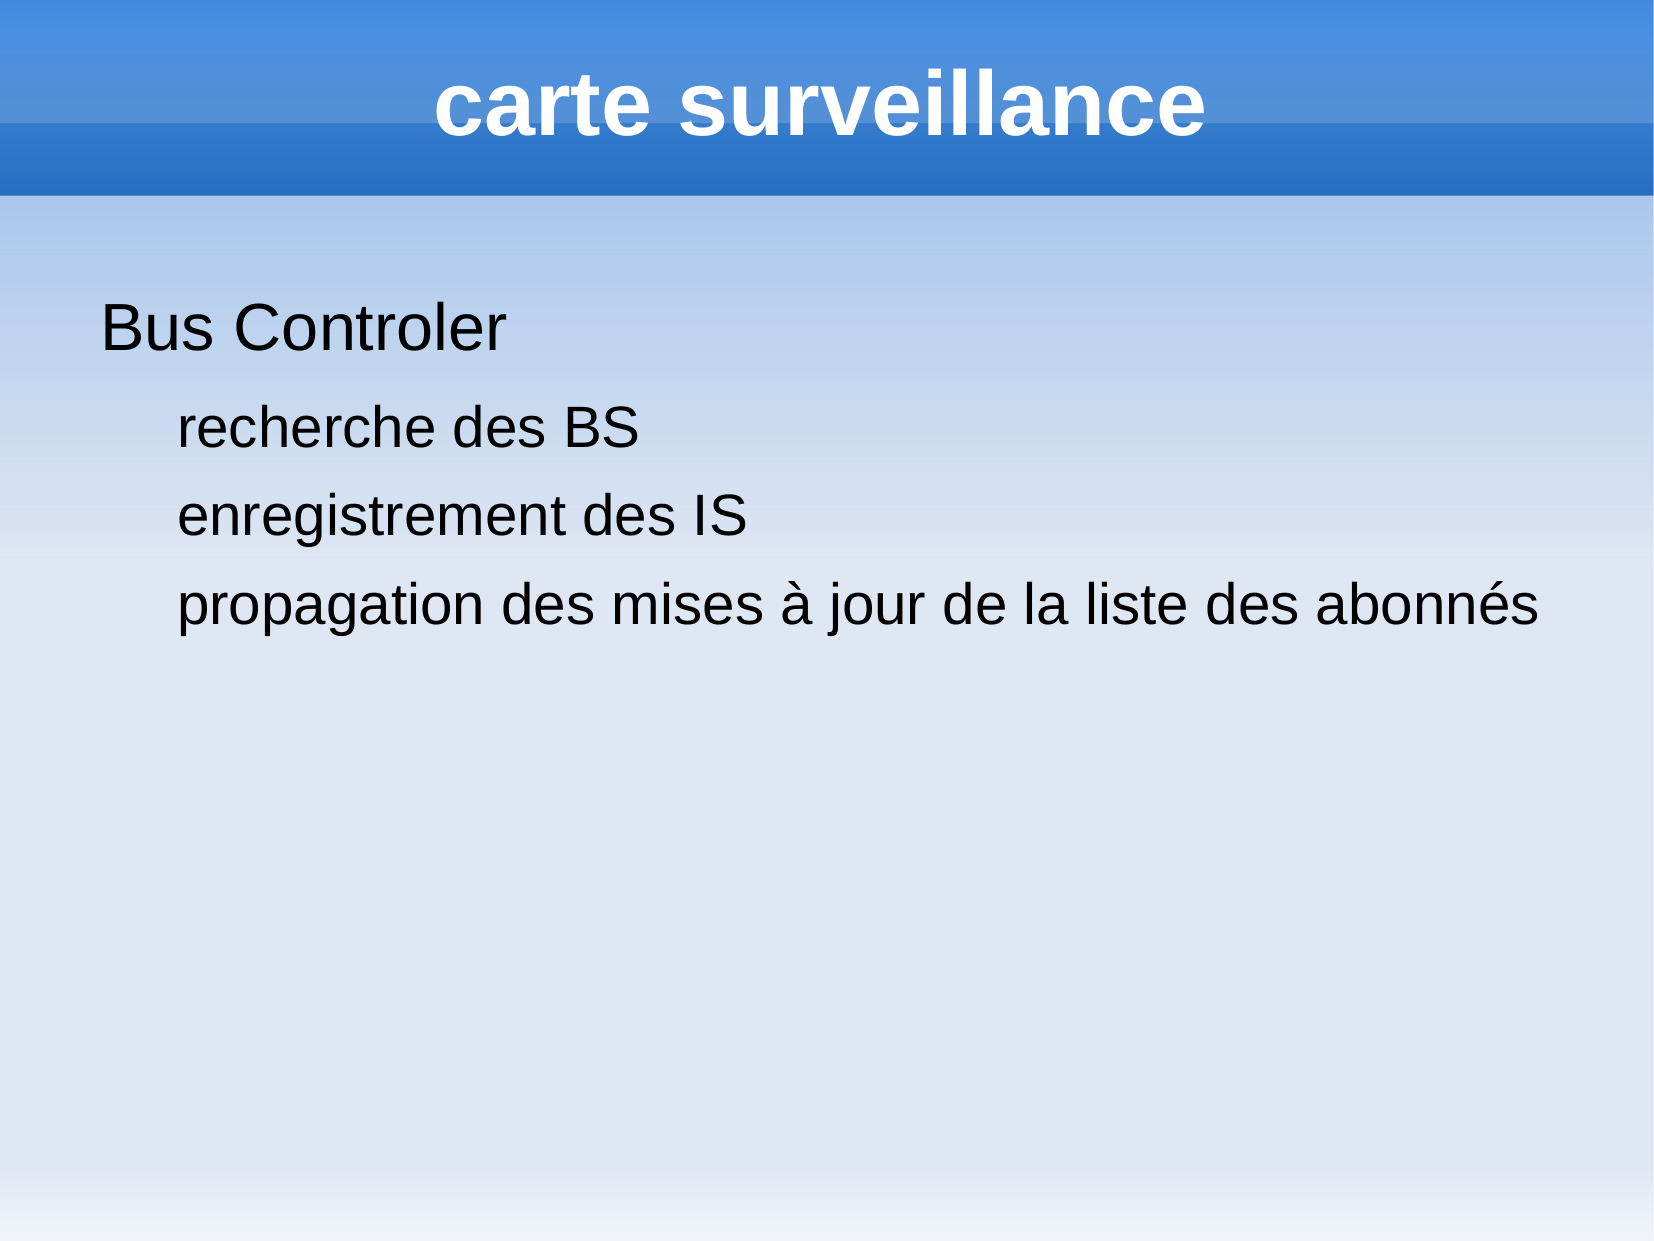

# carte surveillance
Bus Controler
recherche des BS
enregistrement des IS
propagation des mises à jour de la liste des abonnés